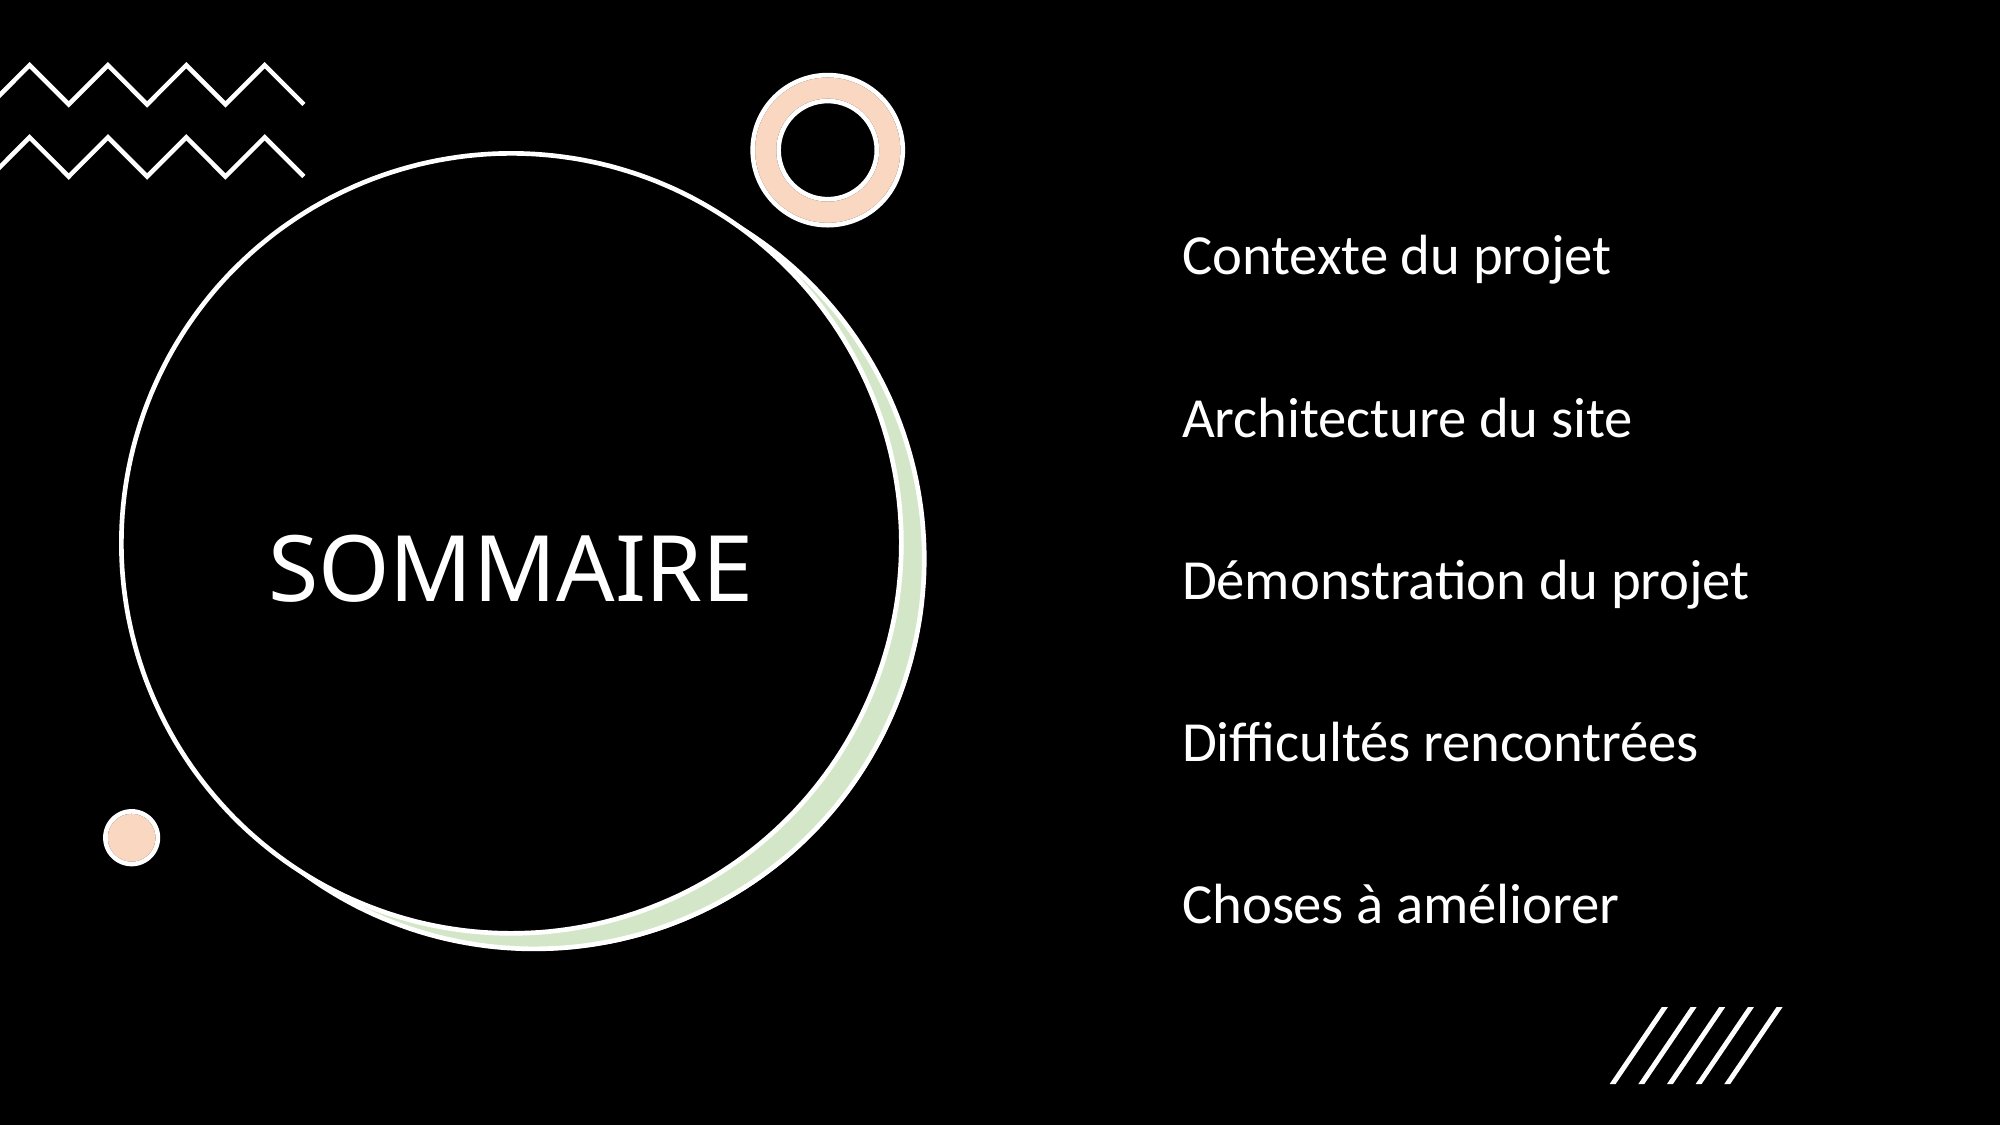

Contexte du projet
Architecture du site
Démonstration du projet
Difficultés rencontrées
Choses à améliorer
# SOMMAIRE